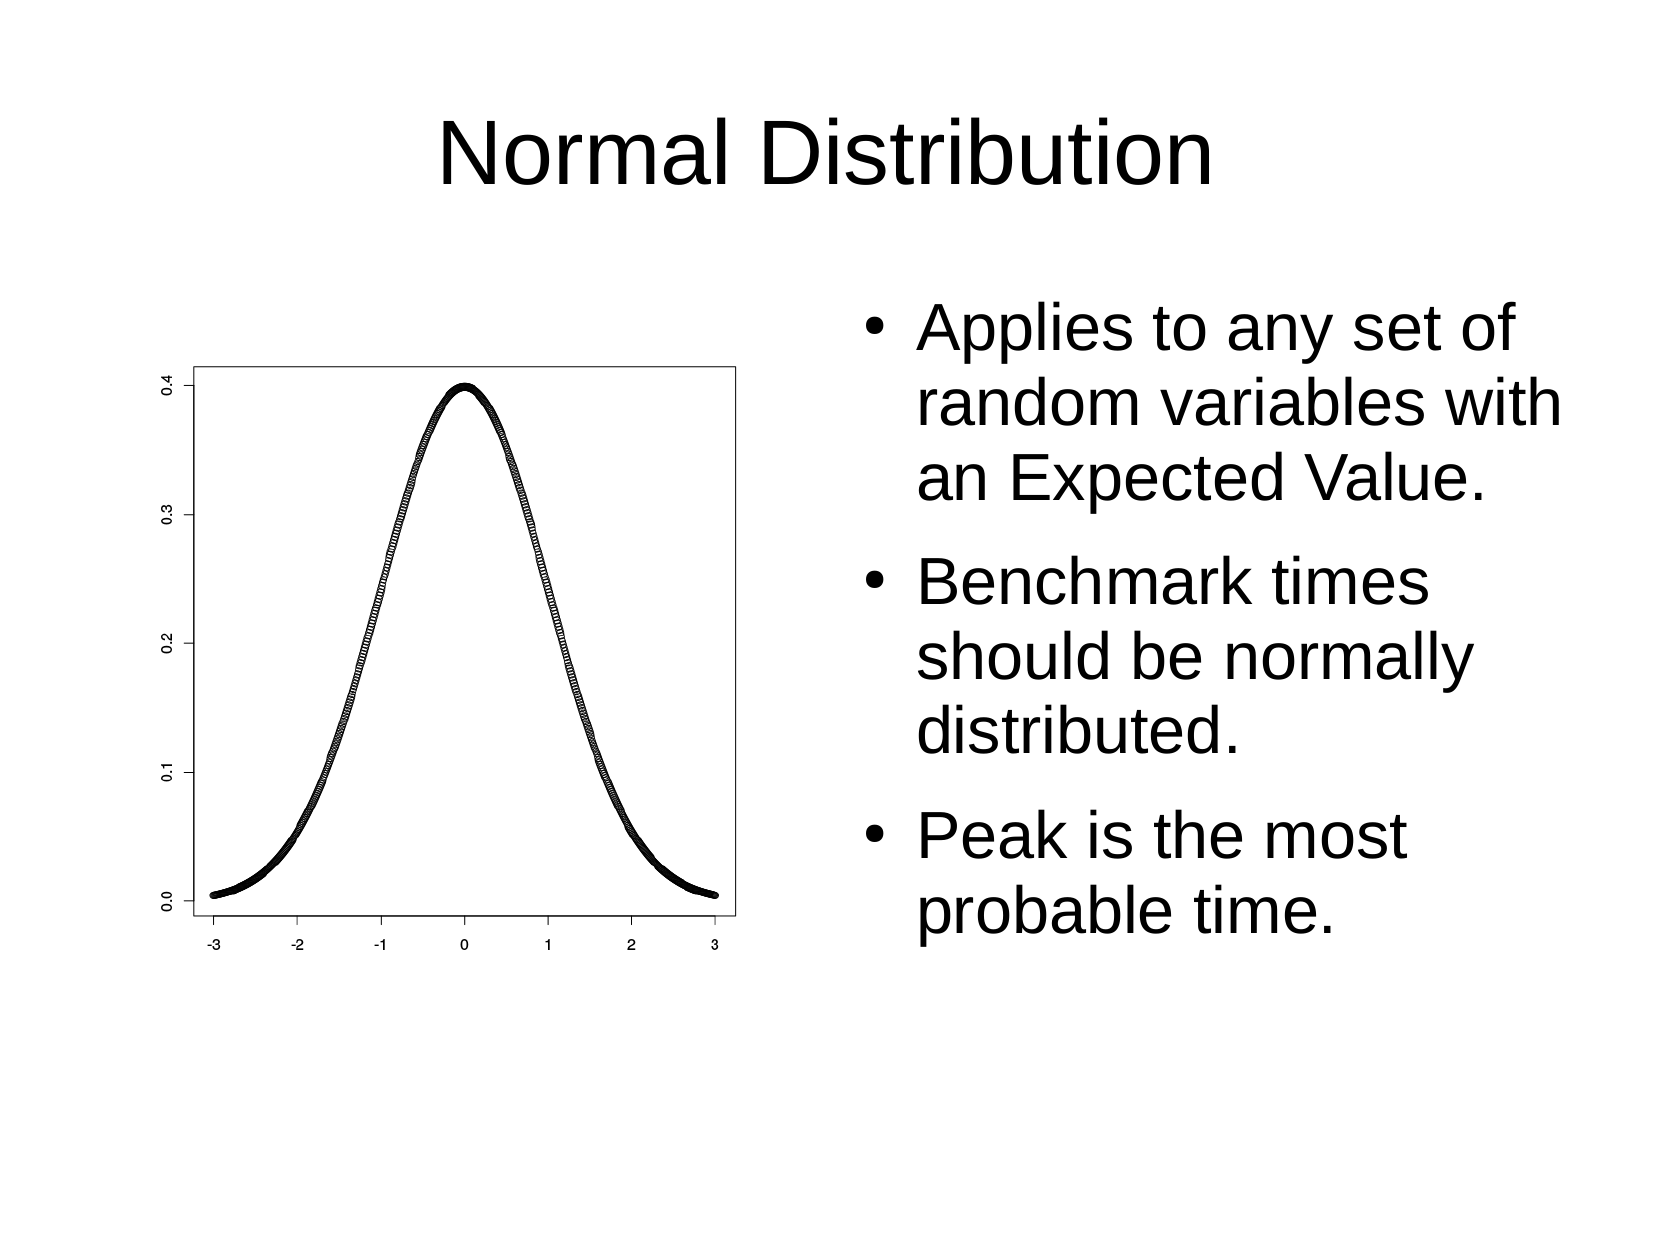

# Normal Distribution
Applies to any set of random variables with an Expected Value.
Benchmark times should be normally distributed.
Peak is the most probable time.